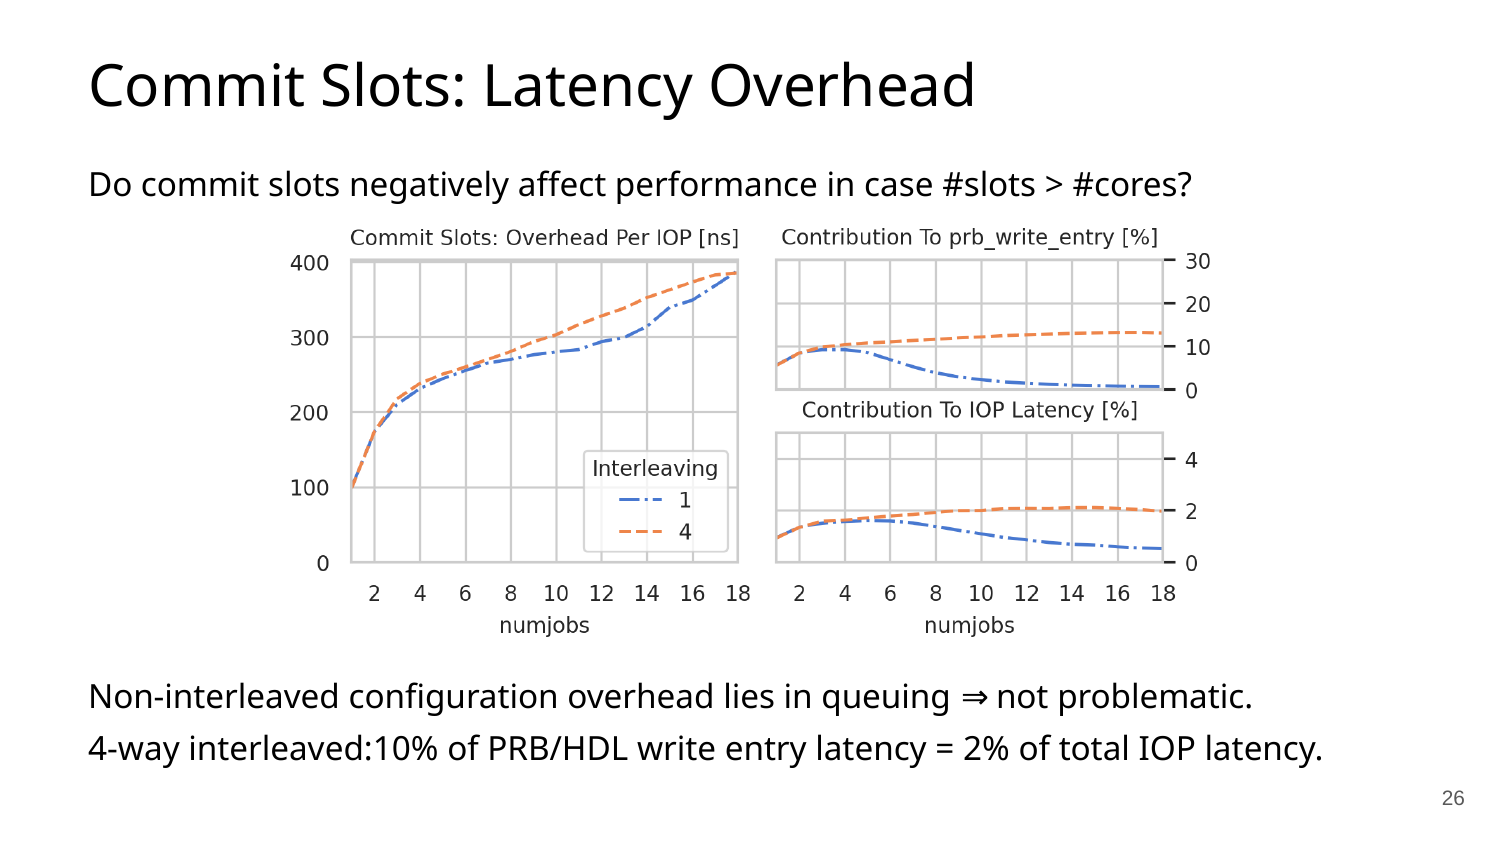

# Commit Slots: Latency Overhead
Do commit slots negatively affect performance in case #slots > #cores?
Non-interleaved configuration overhead lies in queuing ⇒ not problematic.
4-way interleaved:10% of PRB/HDL write entry latency = 2% of total IOP latency.